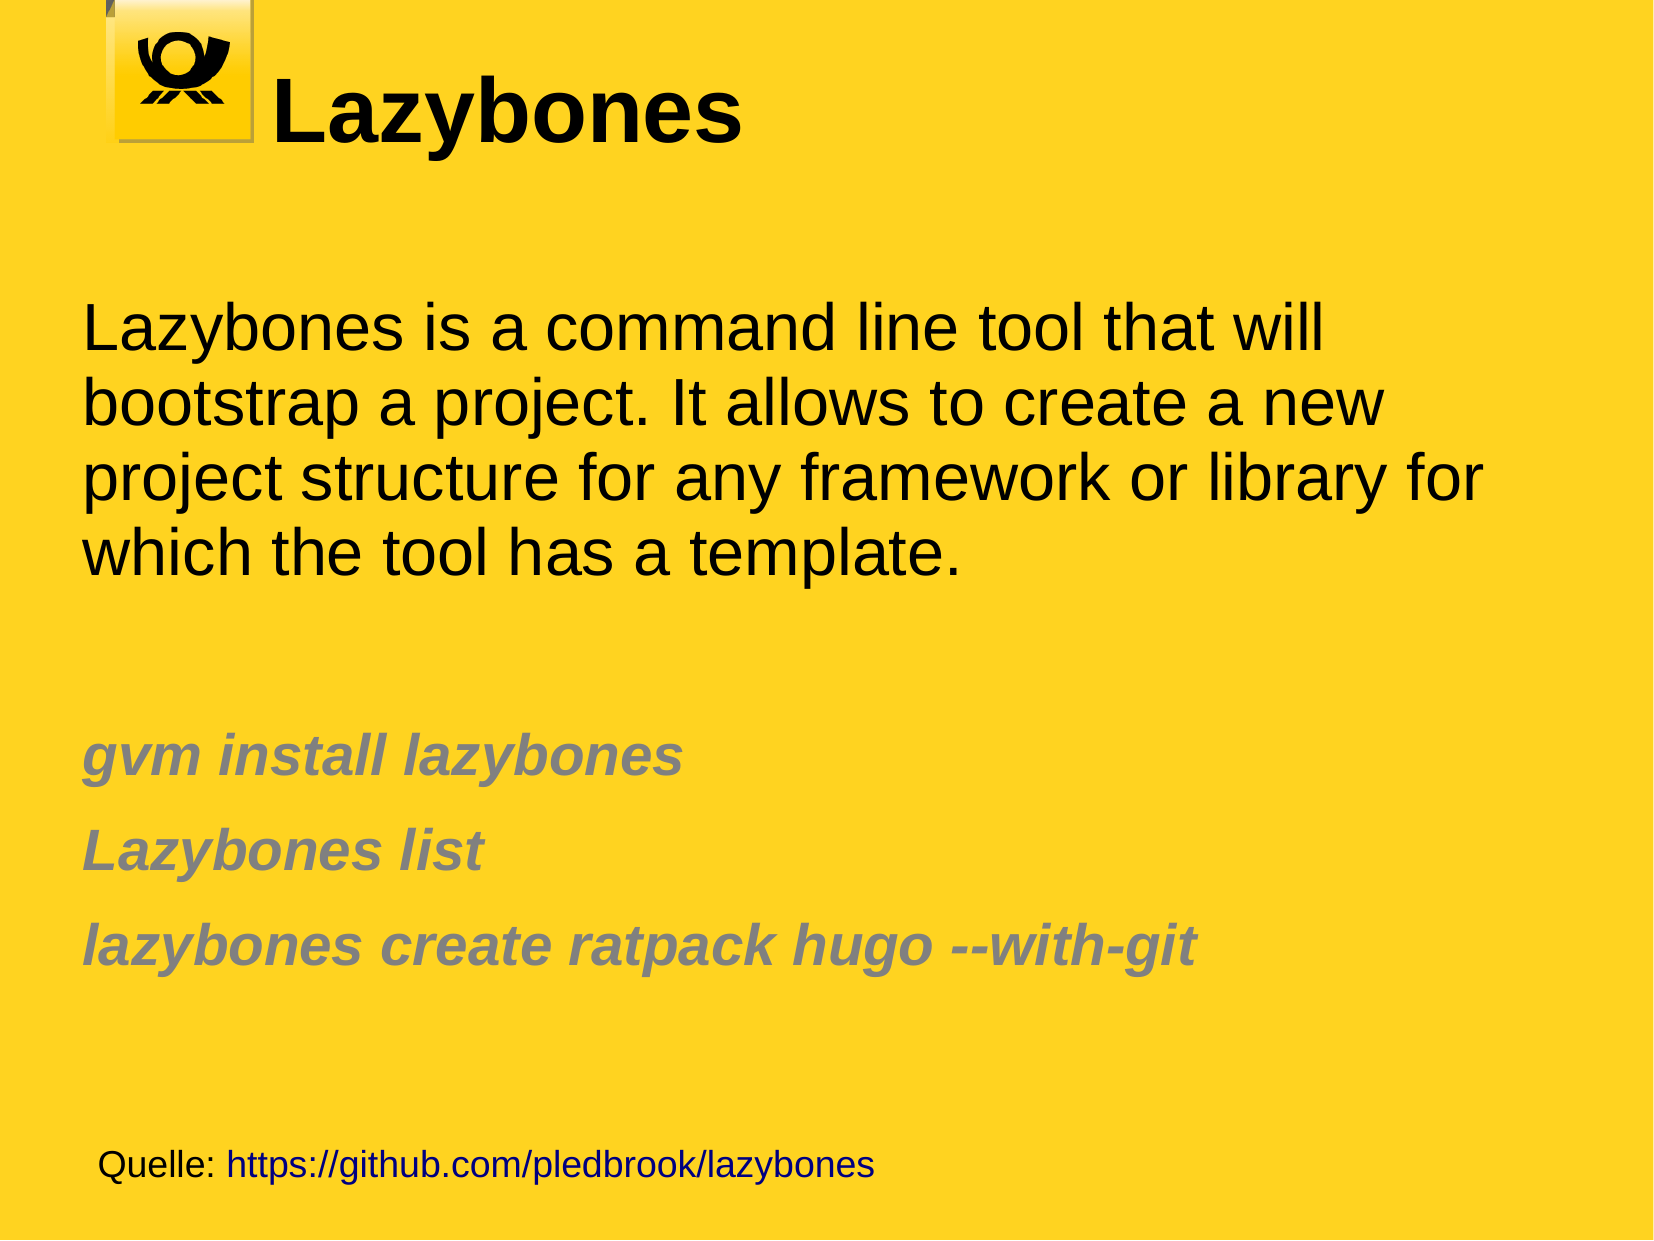

# Lazybones
Lazybones is a command line tool that will bootstrap a project. It allows to create a new project structure for any framework or library for which the tool has a template.
gvm install lazybones
Lazybones list
lazybones create ratpack hugo --with-git
Quelle: https://github.com/pledbrook/lazybones